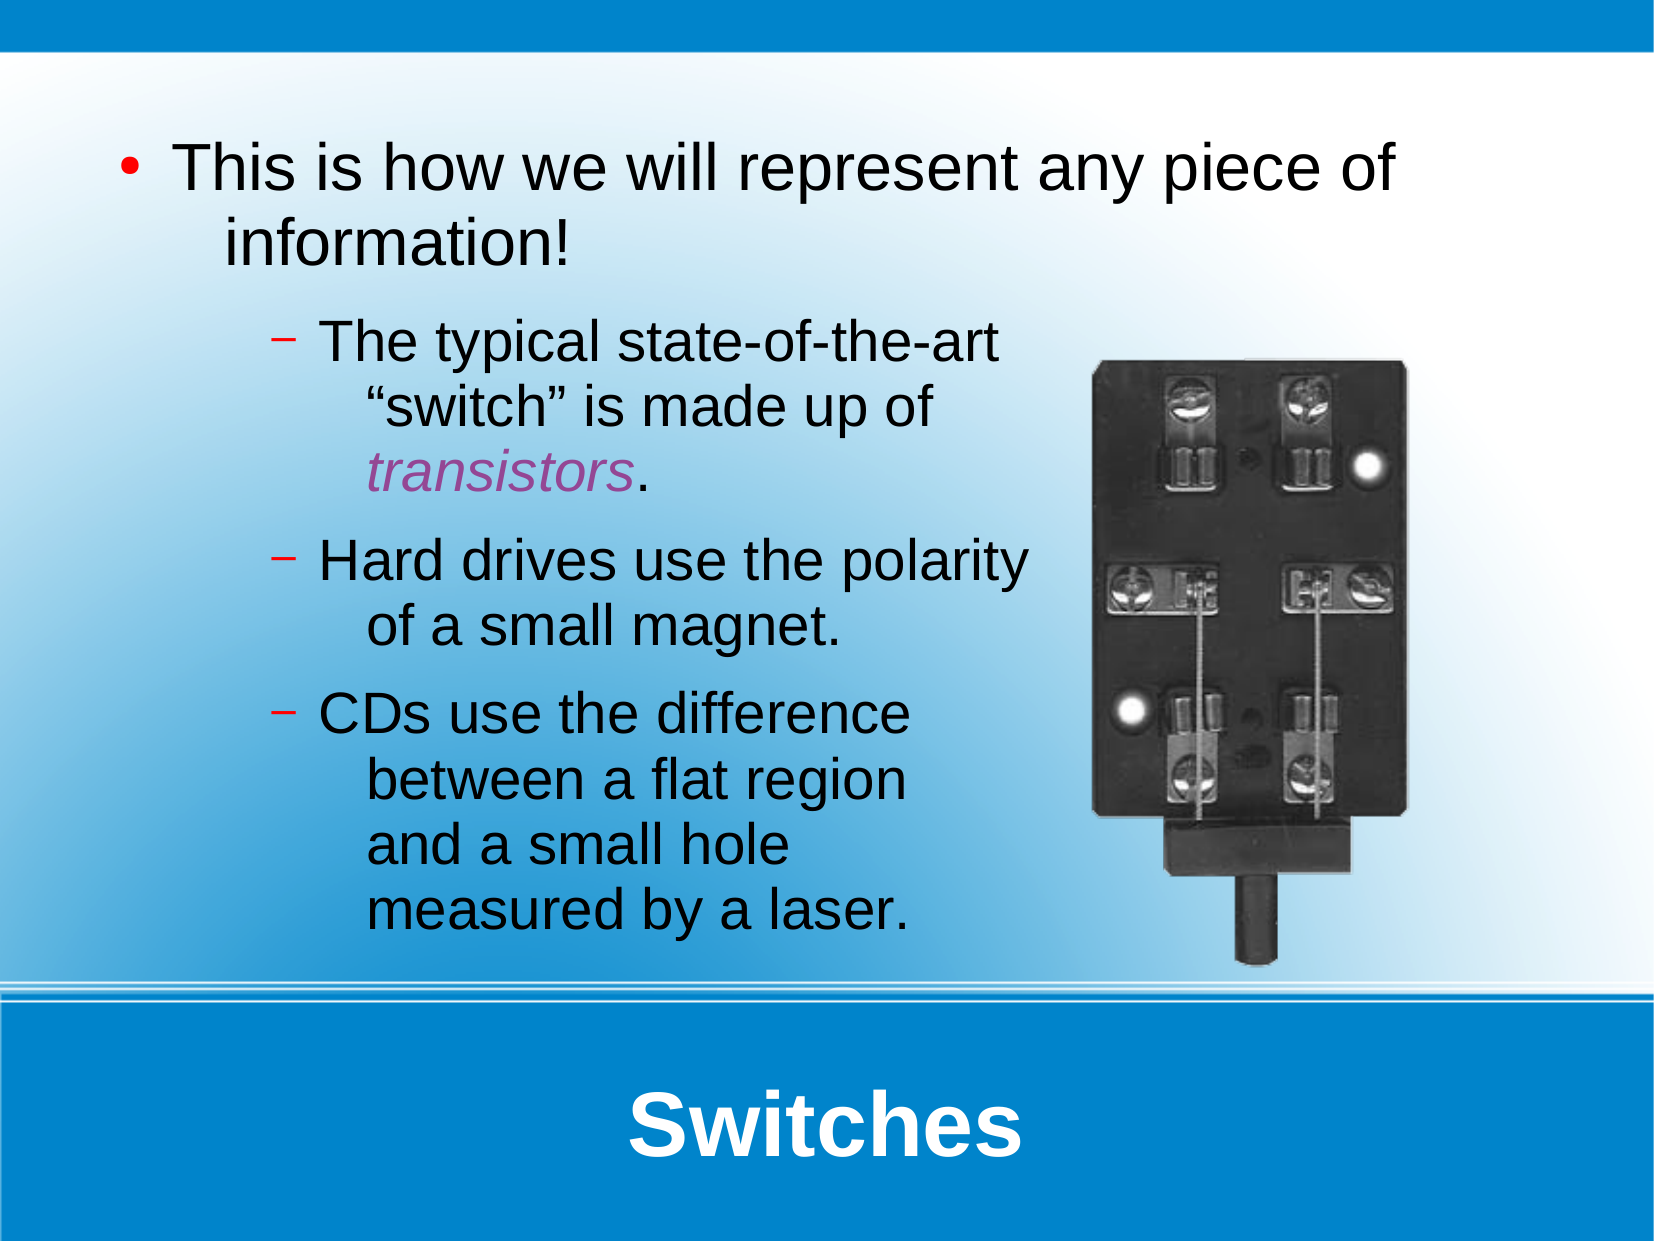

This is how we will represent any piece of information!
The typical state-of-the-art
“switch” is made up of
transistors.
Hard drives use the polarity
of a small magnet.
CDs use the difference
between a flat region
and a small hole
measured by a laser.
# Switches